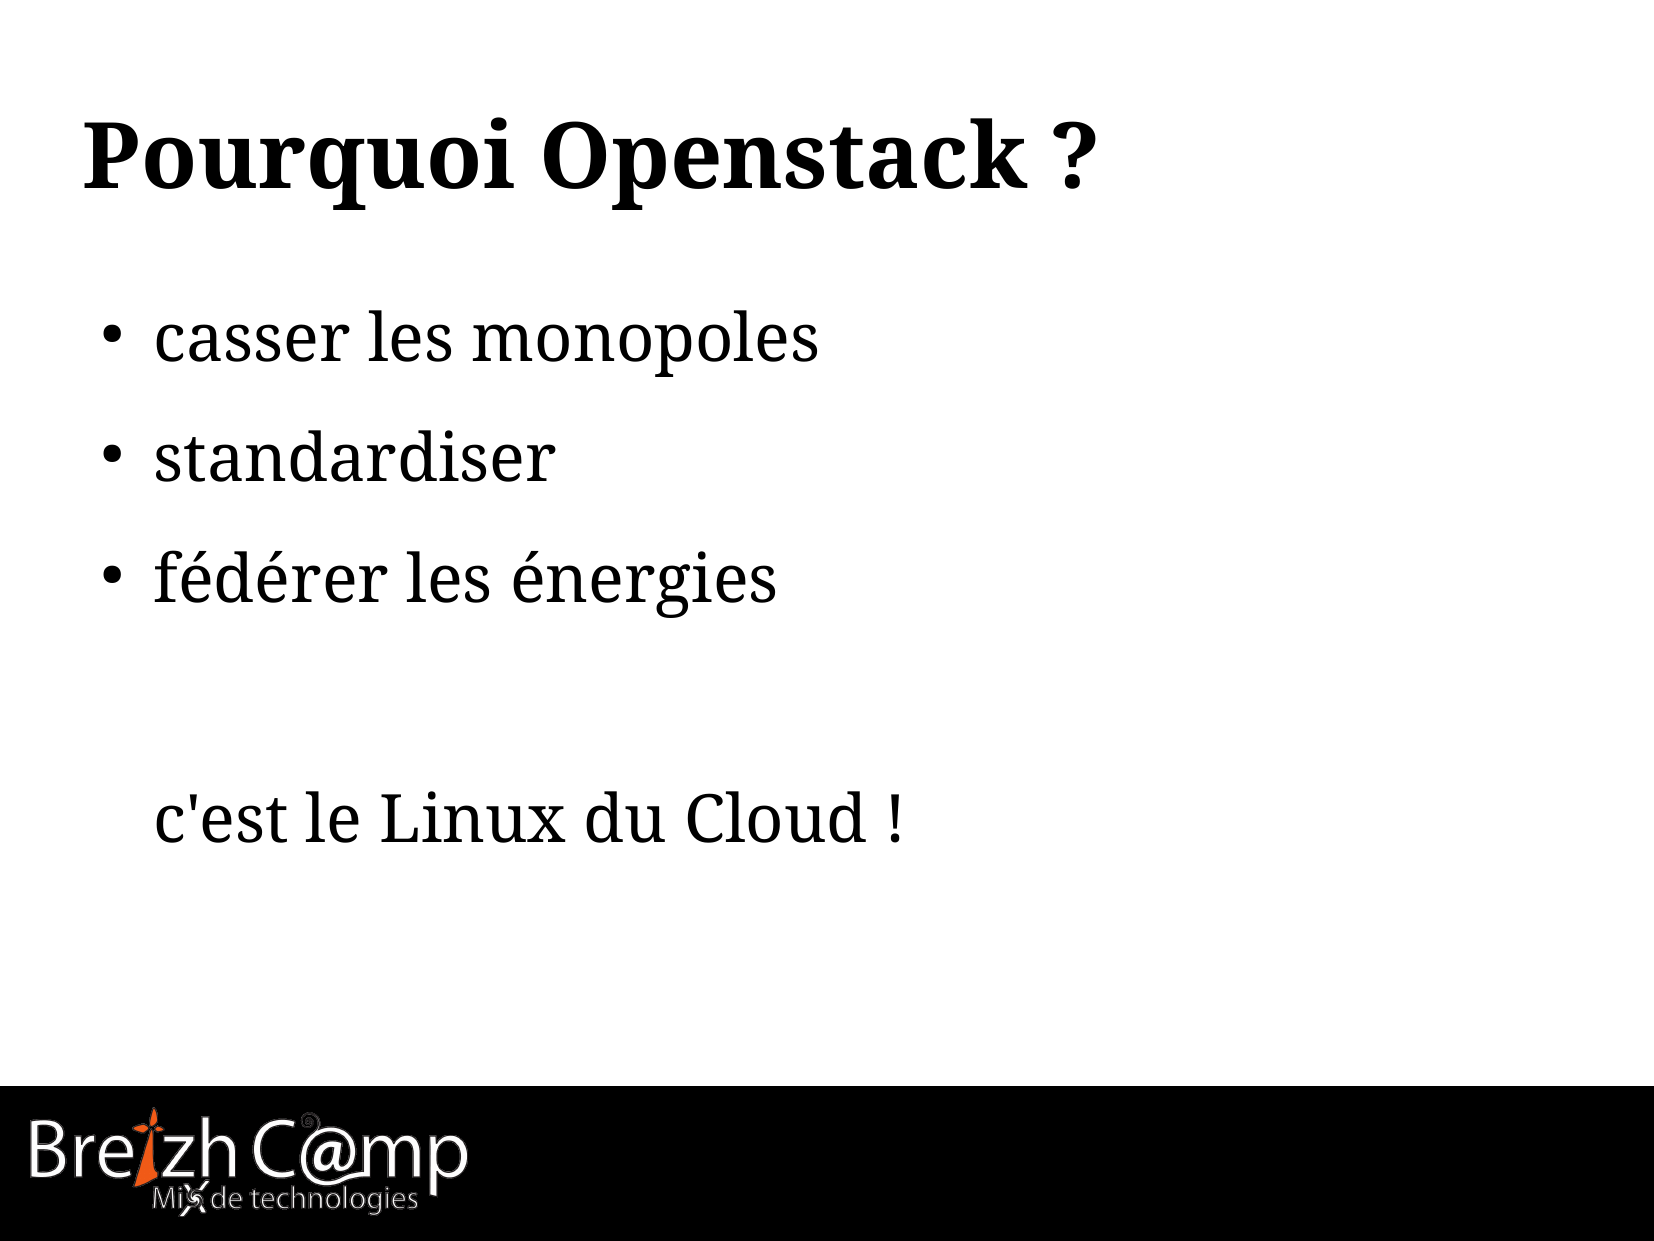

# Pourquoi Openstack ?
casser les monopoles
standardiser
fédérer les énergies
c'est le Linux du Cloud !
14